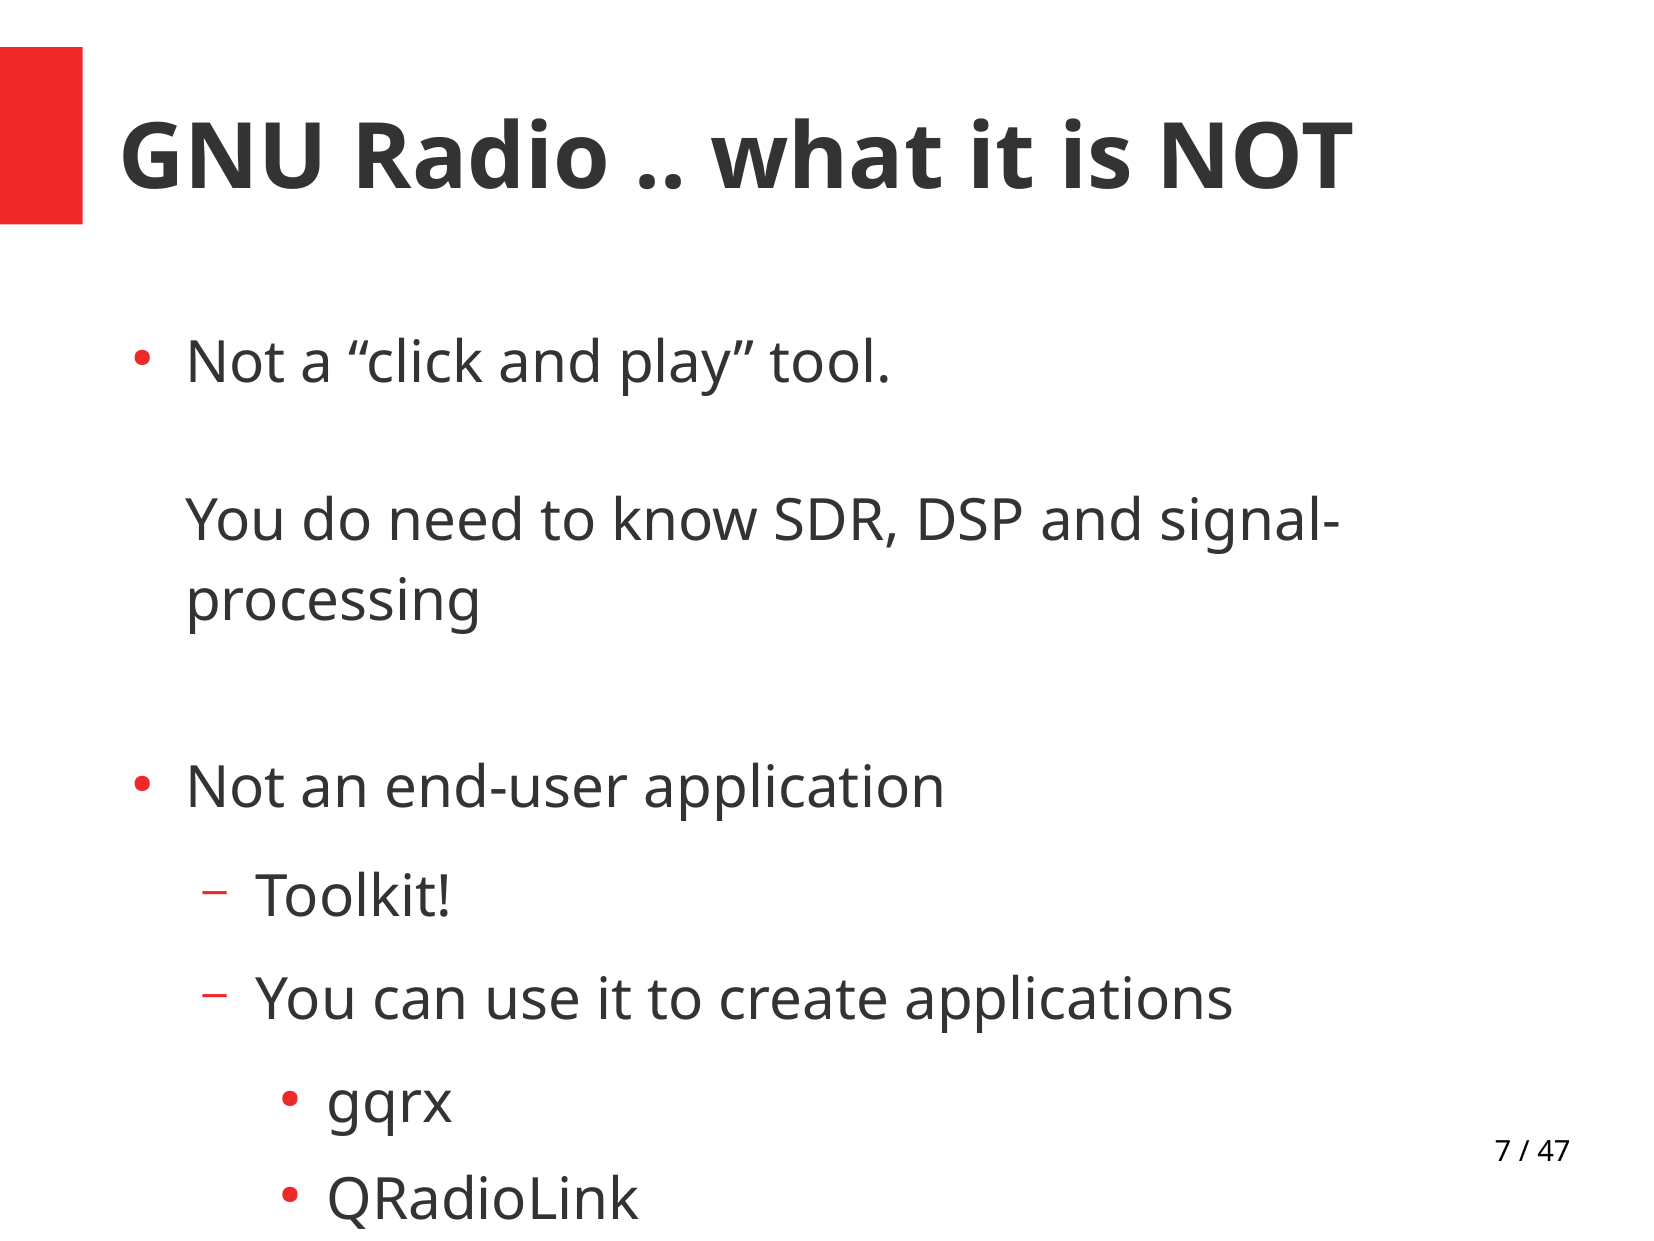

# GNU Radio .. what it is NOT
Not a “click and play” tool.
You do need to know SDR, DSP and signal-processing
Not an end-user application
Toolkit!
You can use it to create applications
gqrx
QRadioLink
7